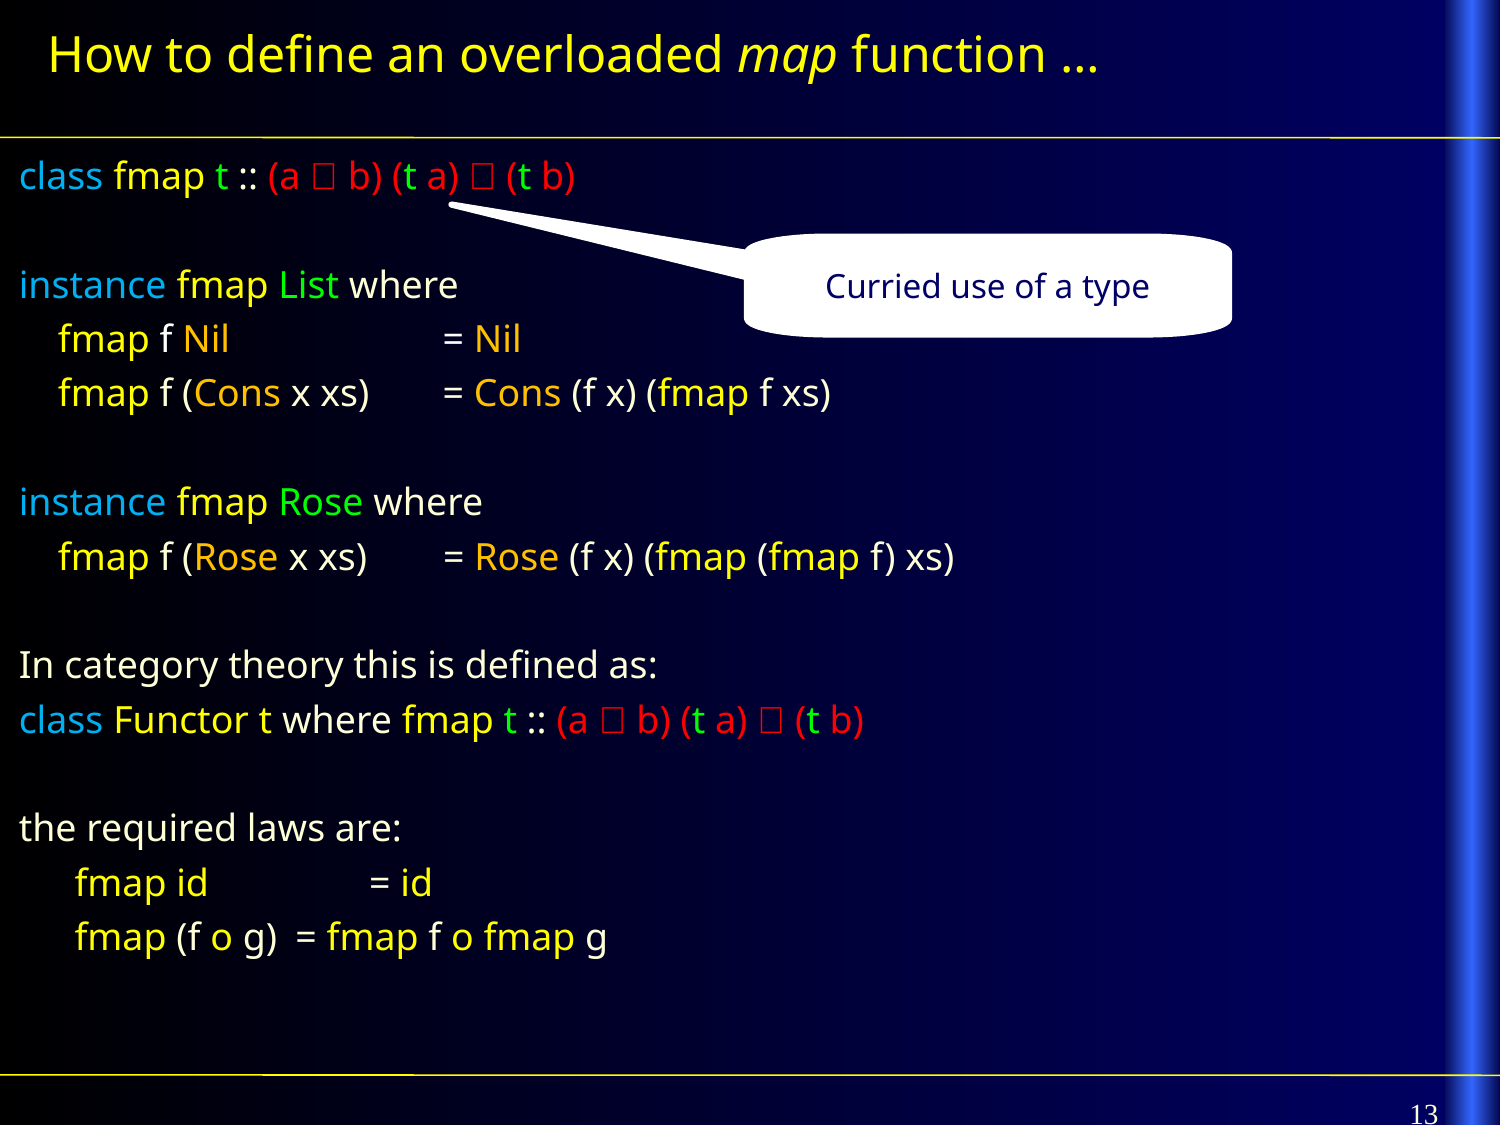

How to define an overloaded map function …
class fmap t :: (a  b) (t a)  (t b)
instance fmap List where
 fmap f Nil			= Nil
 fmap f (Cons x xs)	= Cons (f x) (fmap f xs)
instance fmap Rose where
 fmap f (Rose x xs) 	= Rose (f x) (fmap (fmap f) xs)
In category theory this is defined as:
class Functor t where fmap t :: (a  b) (t a)  (t b)
the required laws are:
	fmap id			= id
	fmap (f o g)	= fmap f o fmap g
Curried use of a type